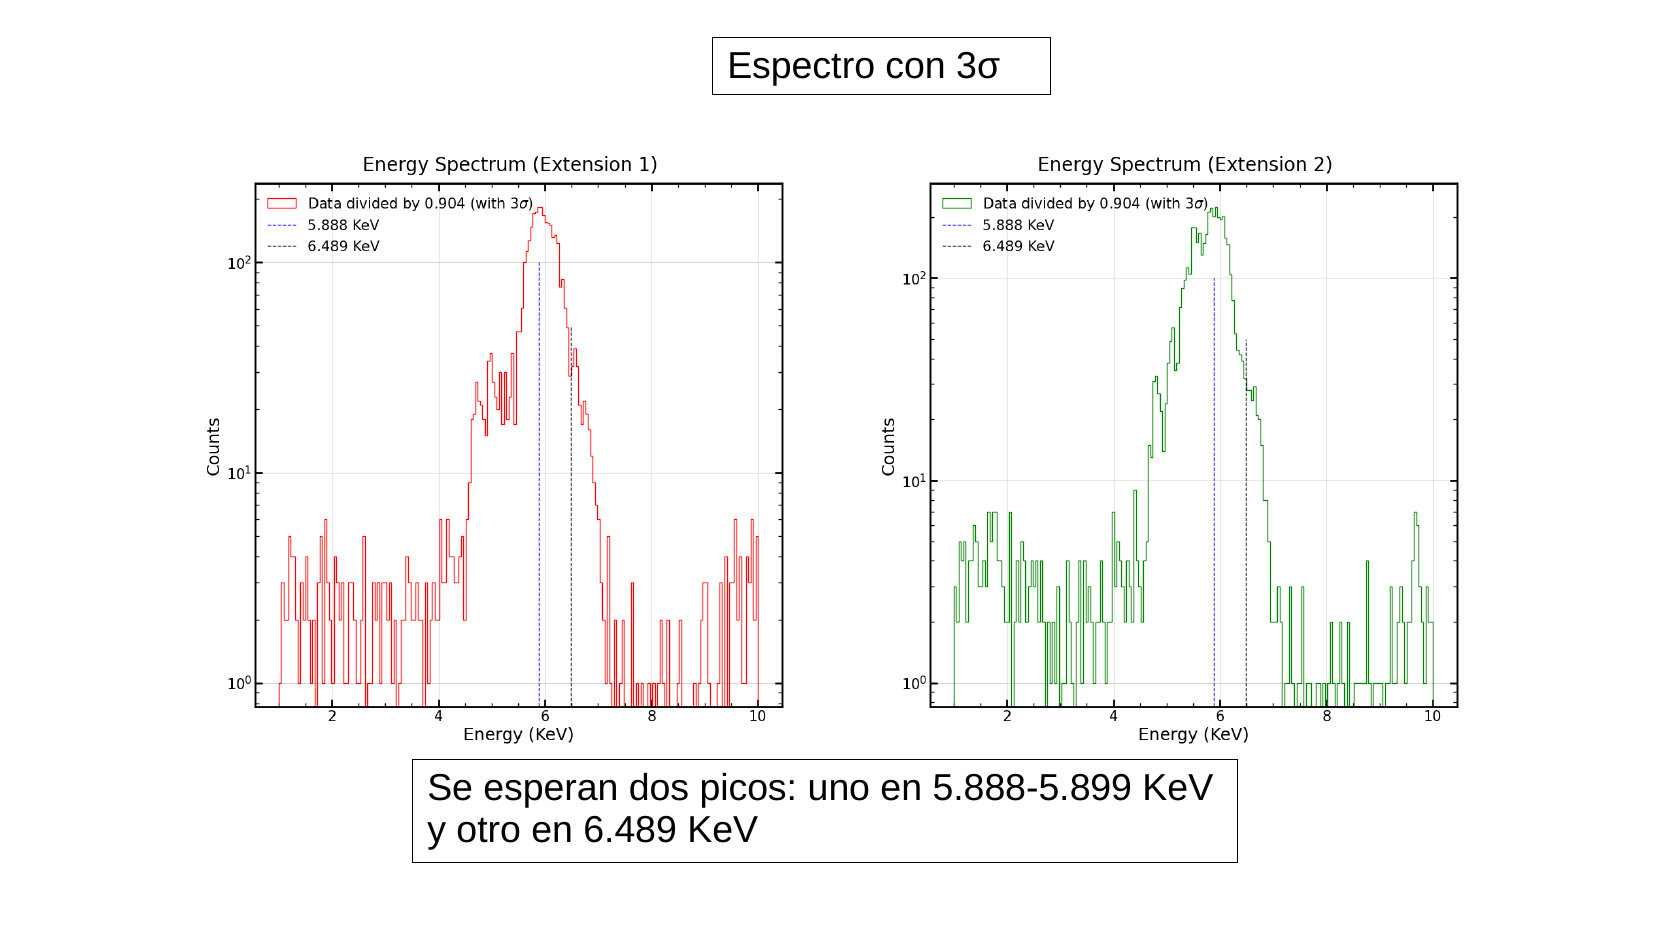

Espectro con 3σ
Se esperan dos picos: uno en 5.888-5.899 KeV y otro en 6.489 KeV